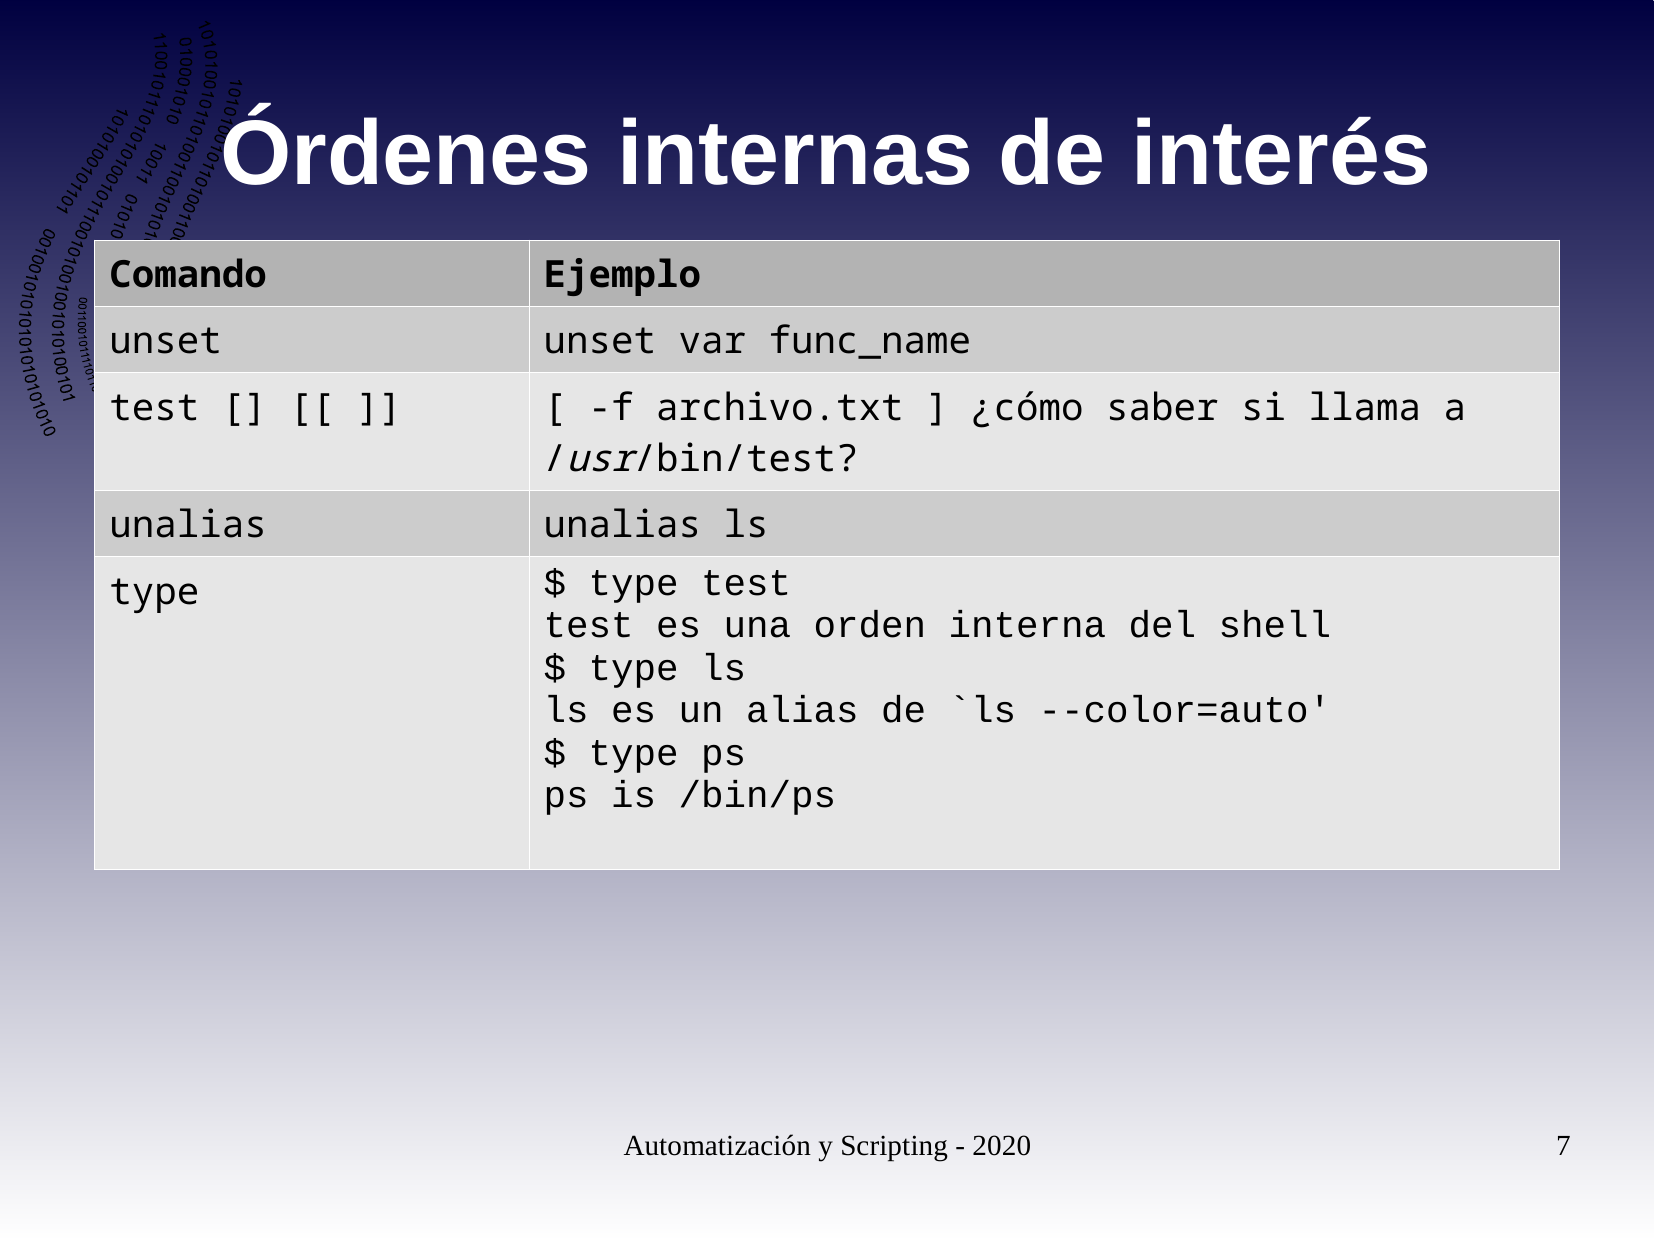

# Órdenes internas de interés
| Comando | Ejemplo |
| --- | --- |
| unset | unset var func\_name |
| test [] [[ ]] | [ -f archivo.txt ] ¿cómo saber si llama a /usr/bin/test? |
| unalias | unalias ls |
| type | $ type test test es una orden interna del shell $ type ls ls es un alias de `ls --color=auto' $ type ps ps is /bin/ps |
Automatización y Scripting - 2020
7